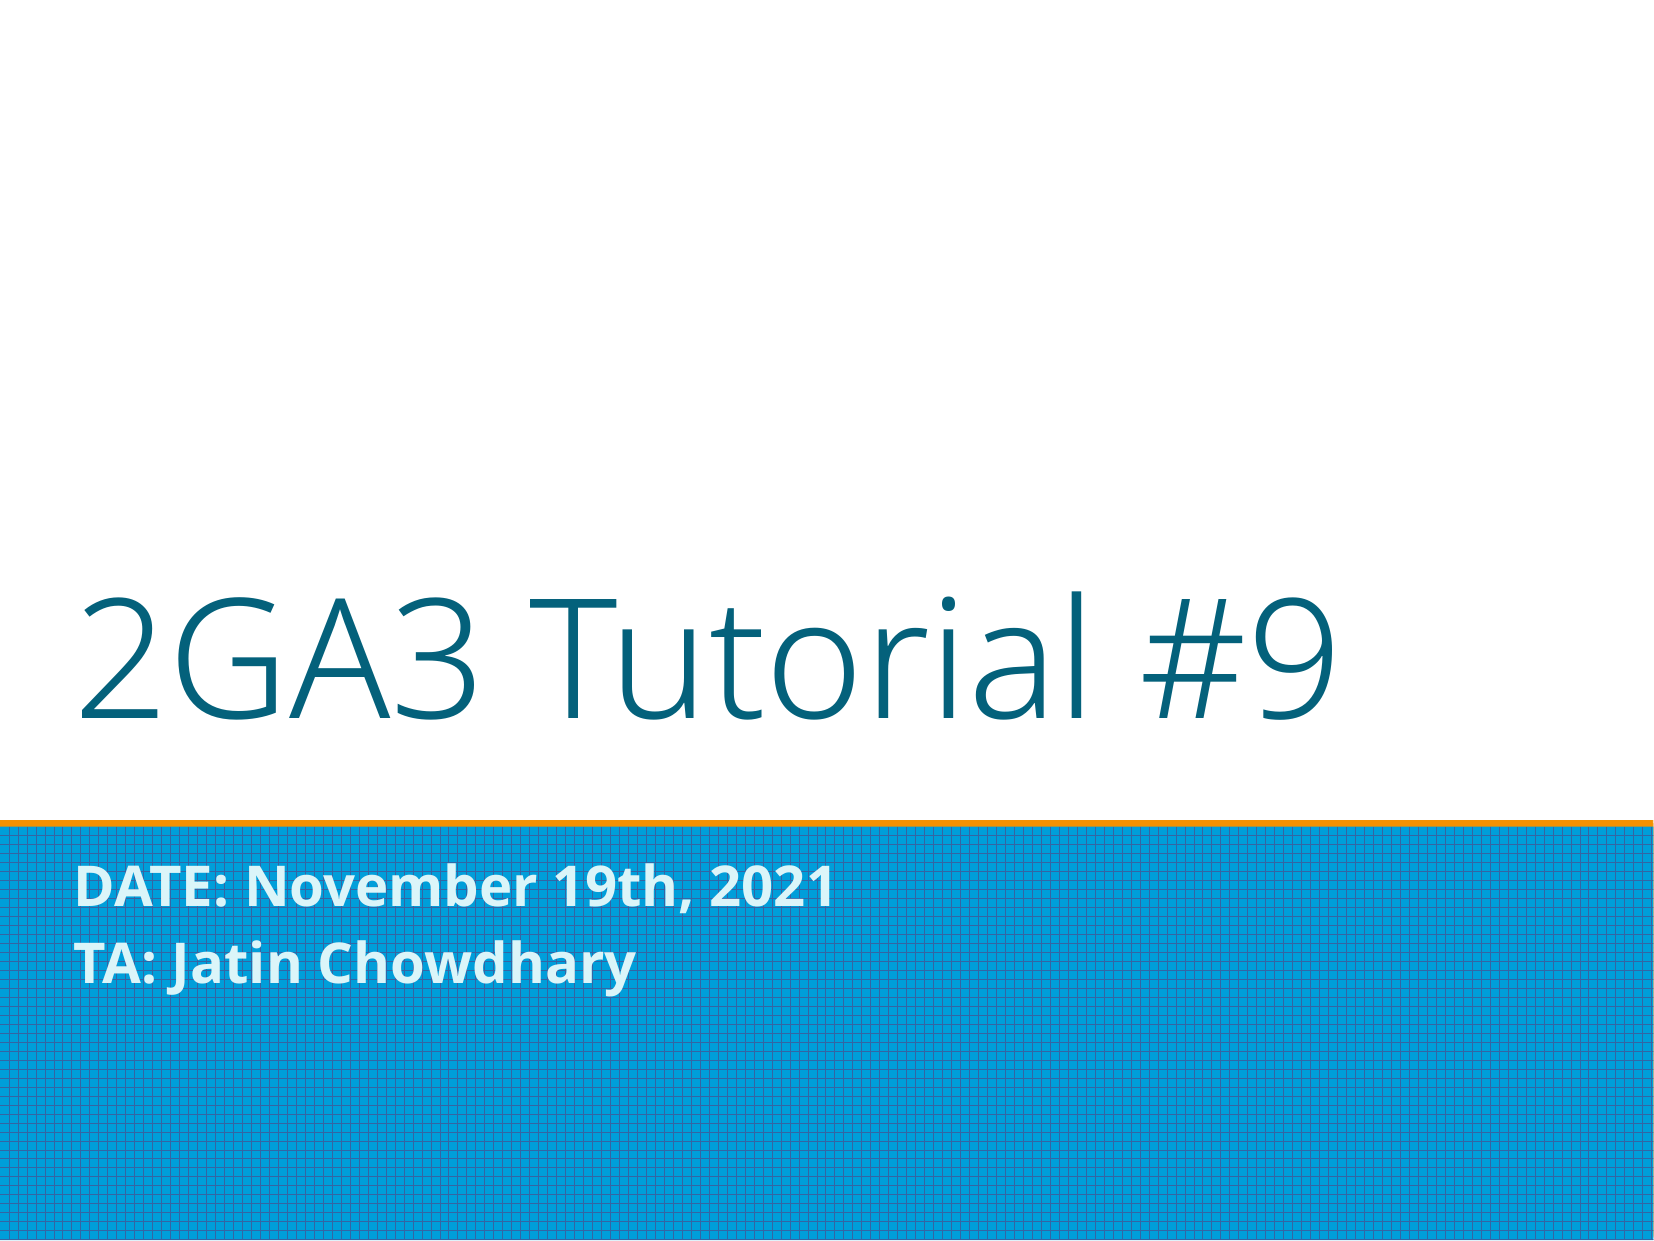

# 2GA3 Tutorial #9
DATE: November 19th, 2021
TA: Jatin Chowdhary